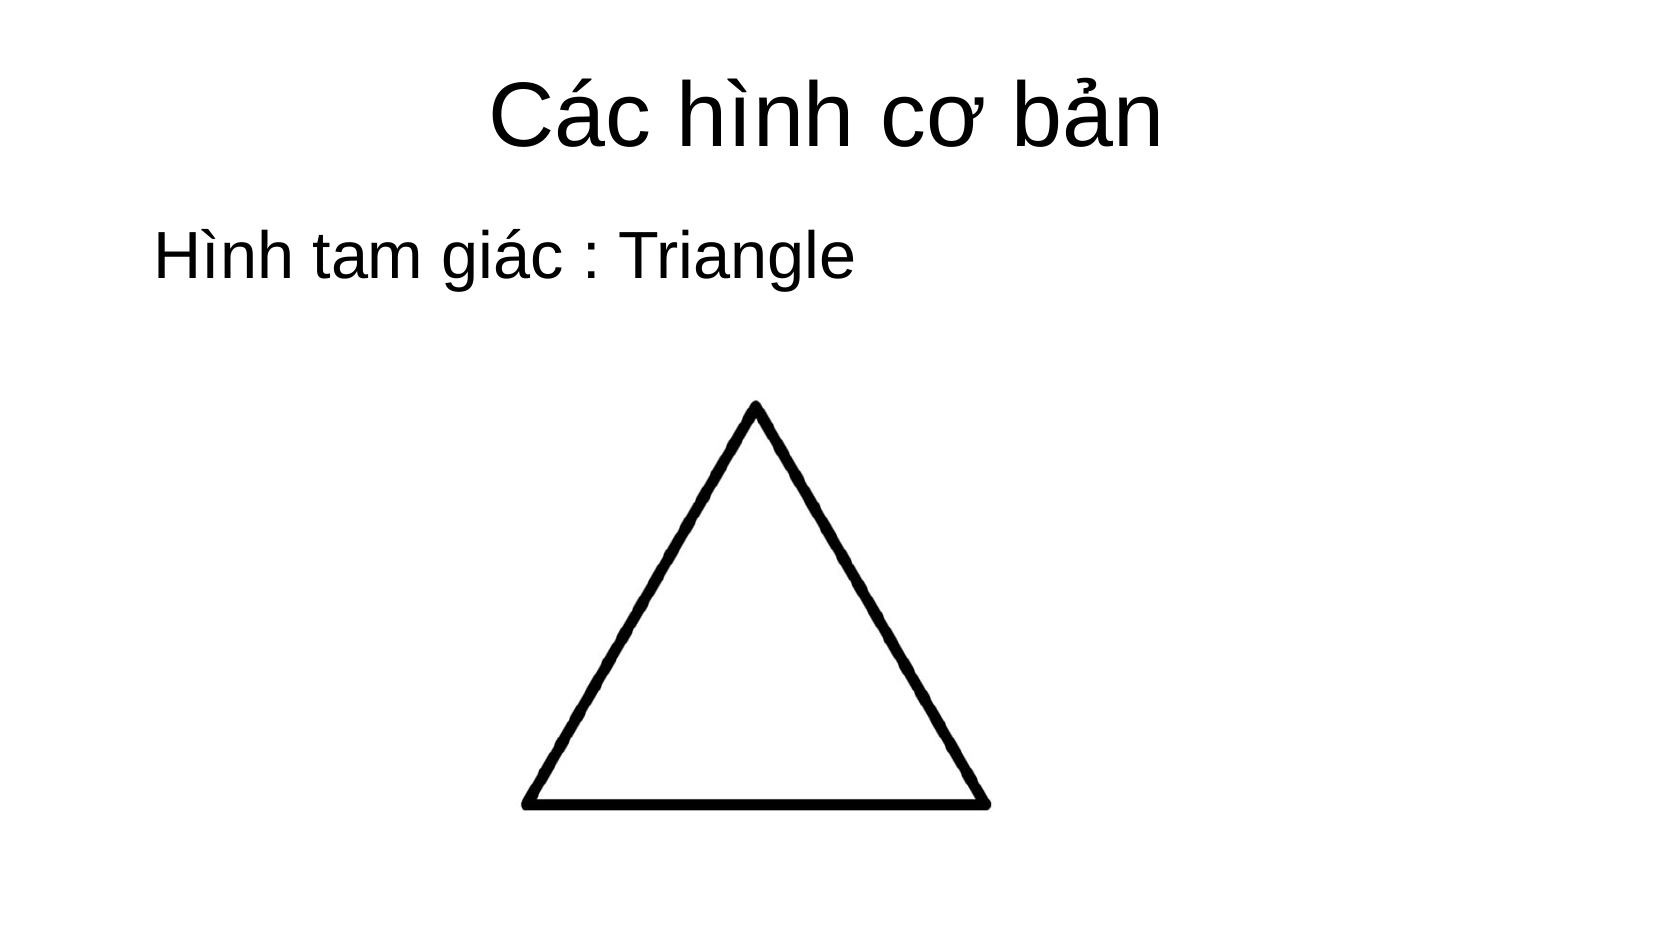

# Các hình cơ bản
Hình tam giác : Triangle